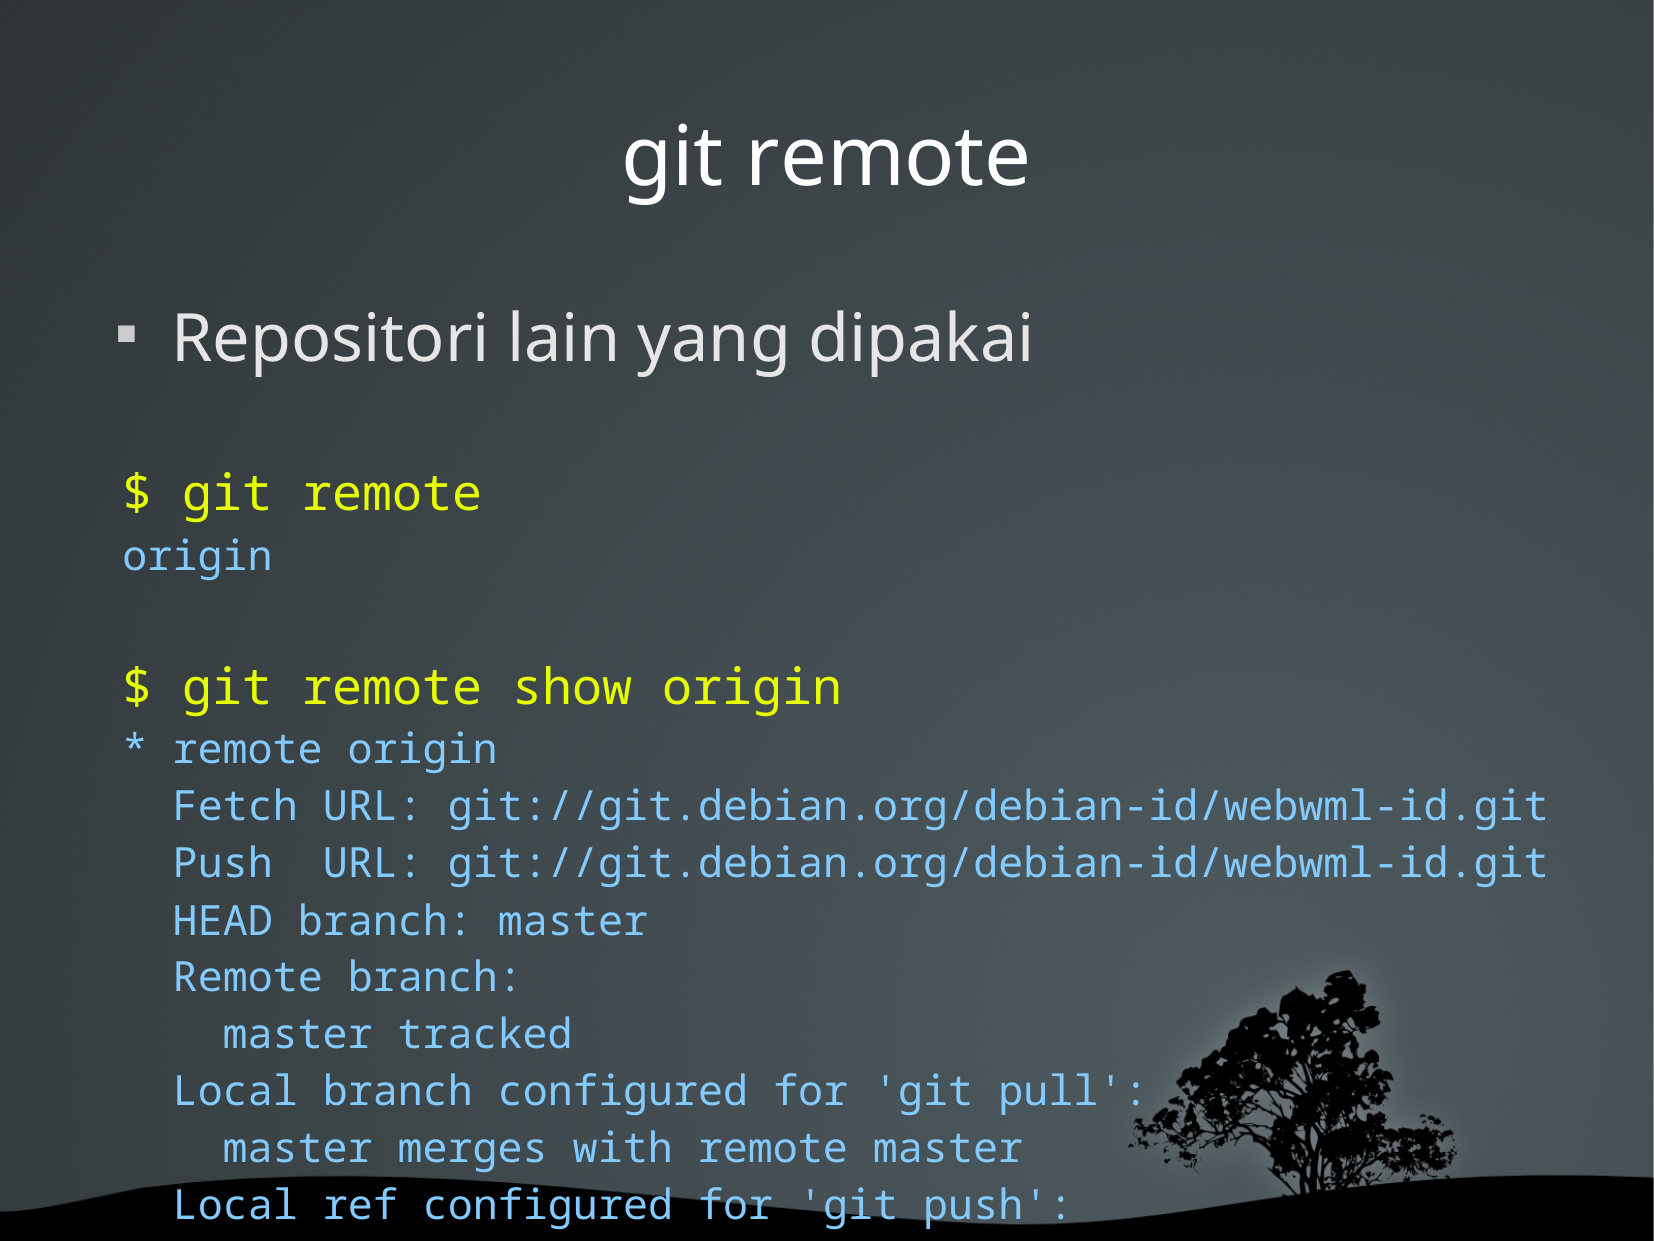

# git remote
Repositori lain yang dipakai
$ git remote
origin
$ git remote show origin
* remote origin
 Fetch URL: git://git.debian.org/debian-id/webwml-id.git
 Push URL: git://git.debian.org/debian-id/webwml-id.git
 HEAD branch: master
 Remote branch:
 master tracked
 Local branch configured for 'git pull':
 master merges with remote master
 Local ref configured for 'git push':
 master pushes to master (up to date)